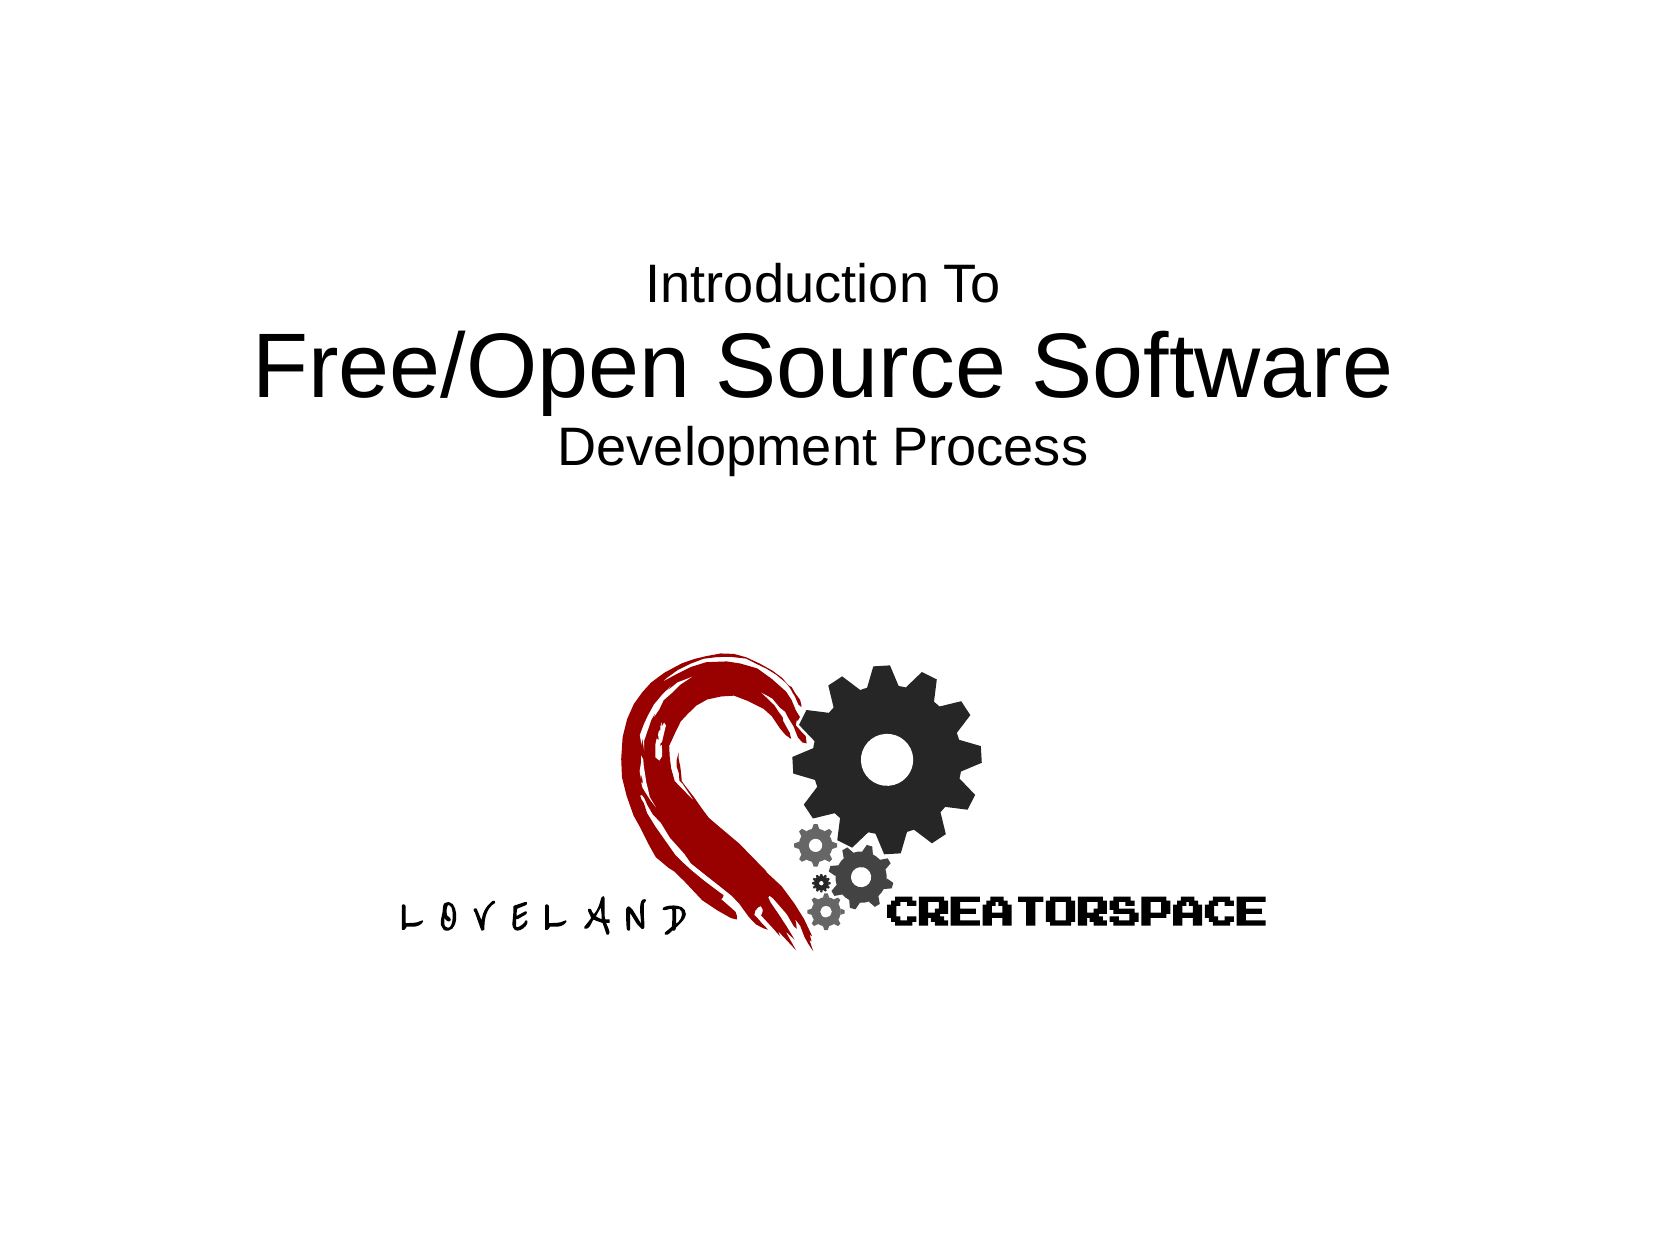

# Introduction To Free/Open Source Software Development Process